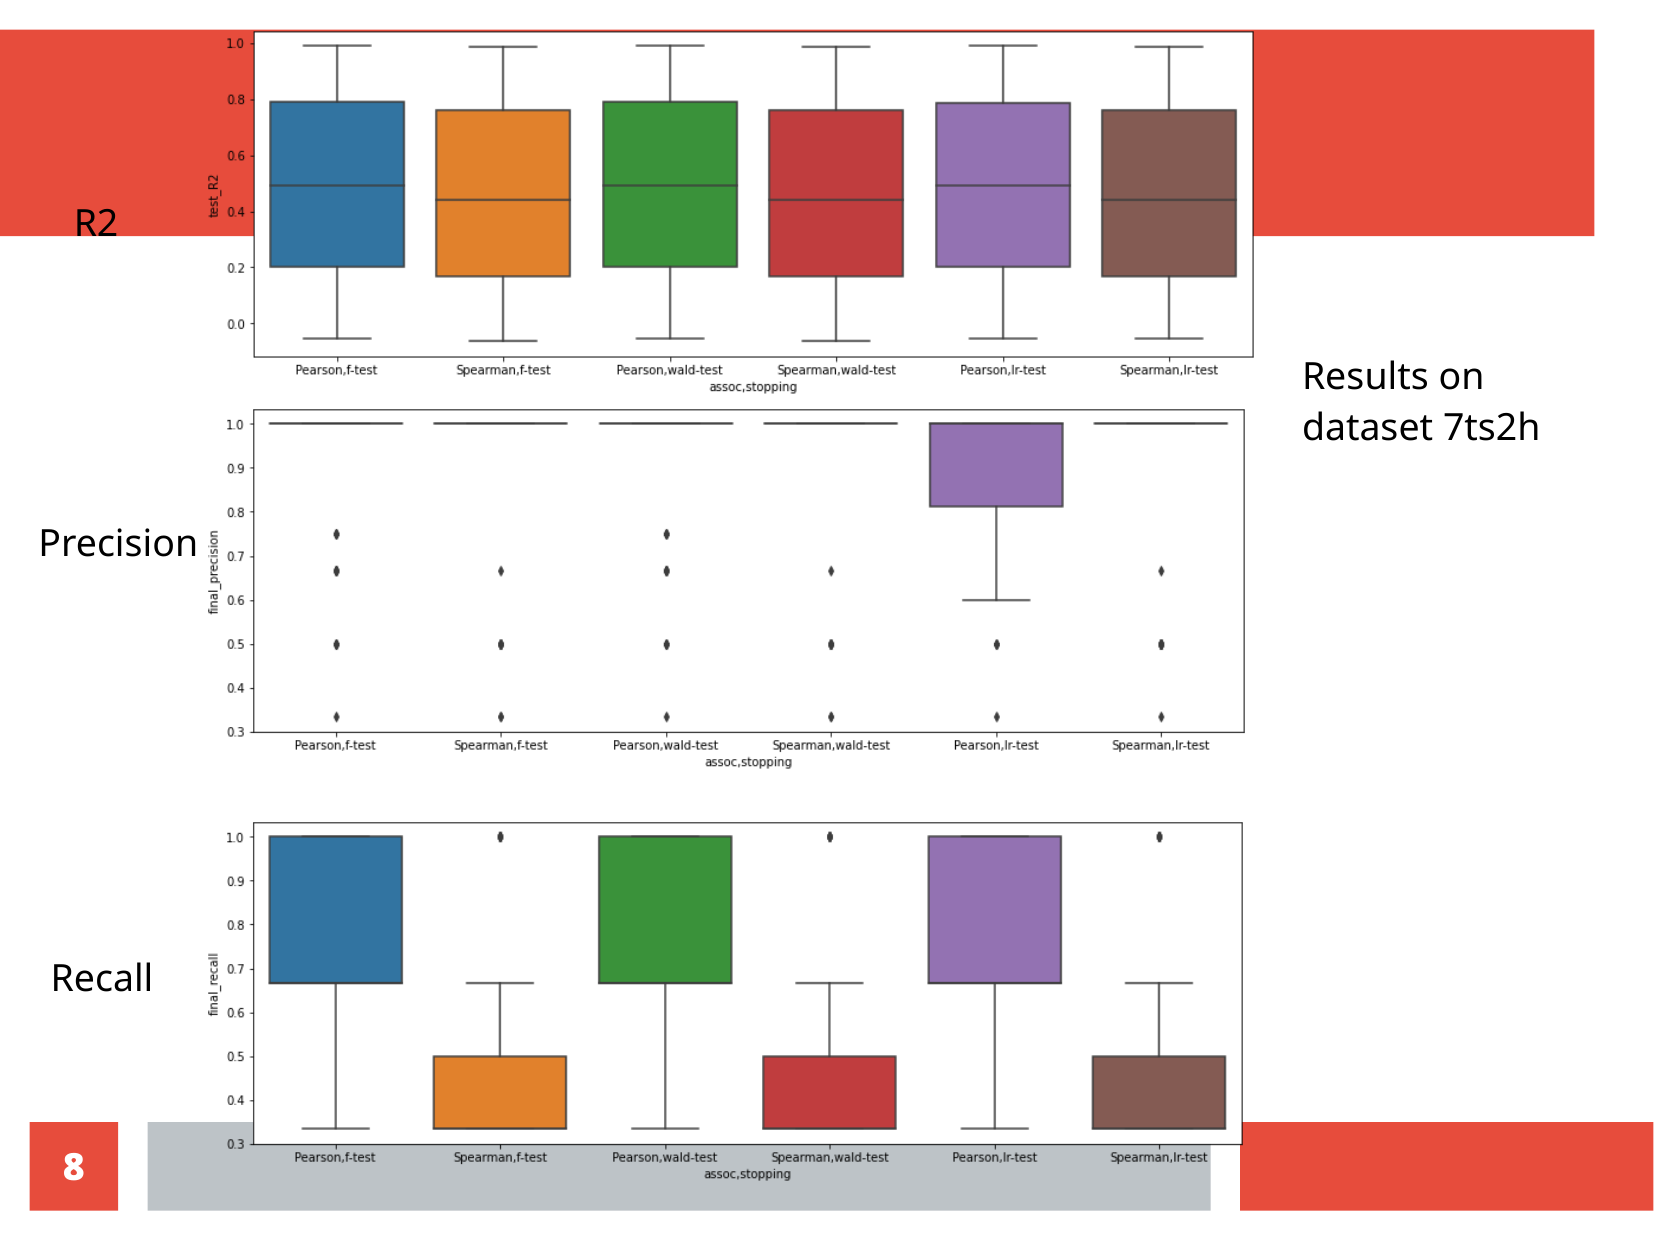

R2
Results on dataset 7ts2h
Precision
Recall
8